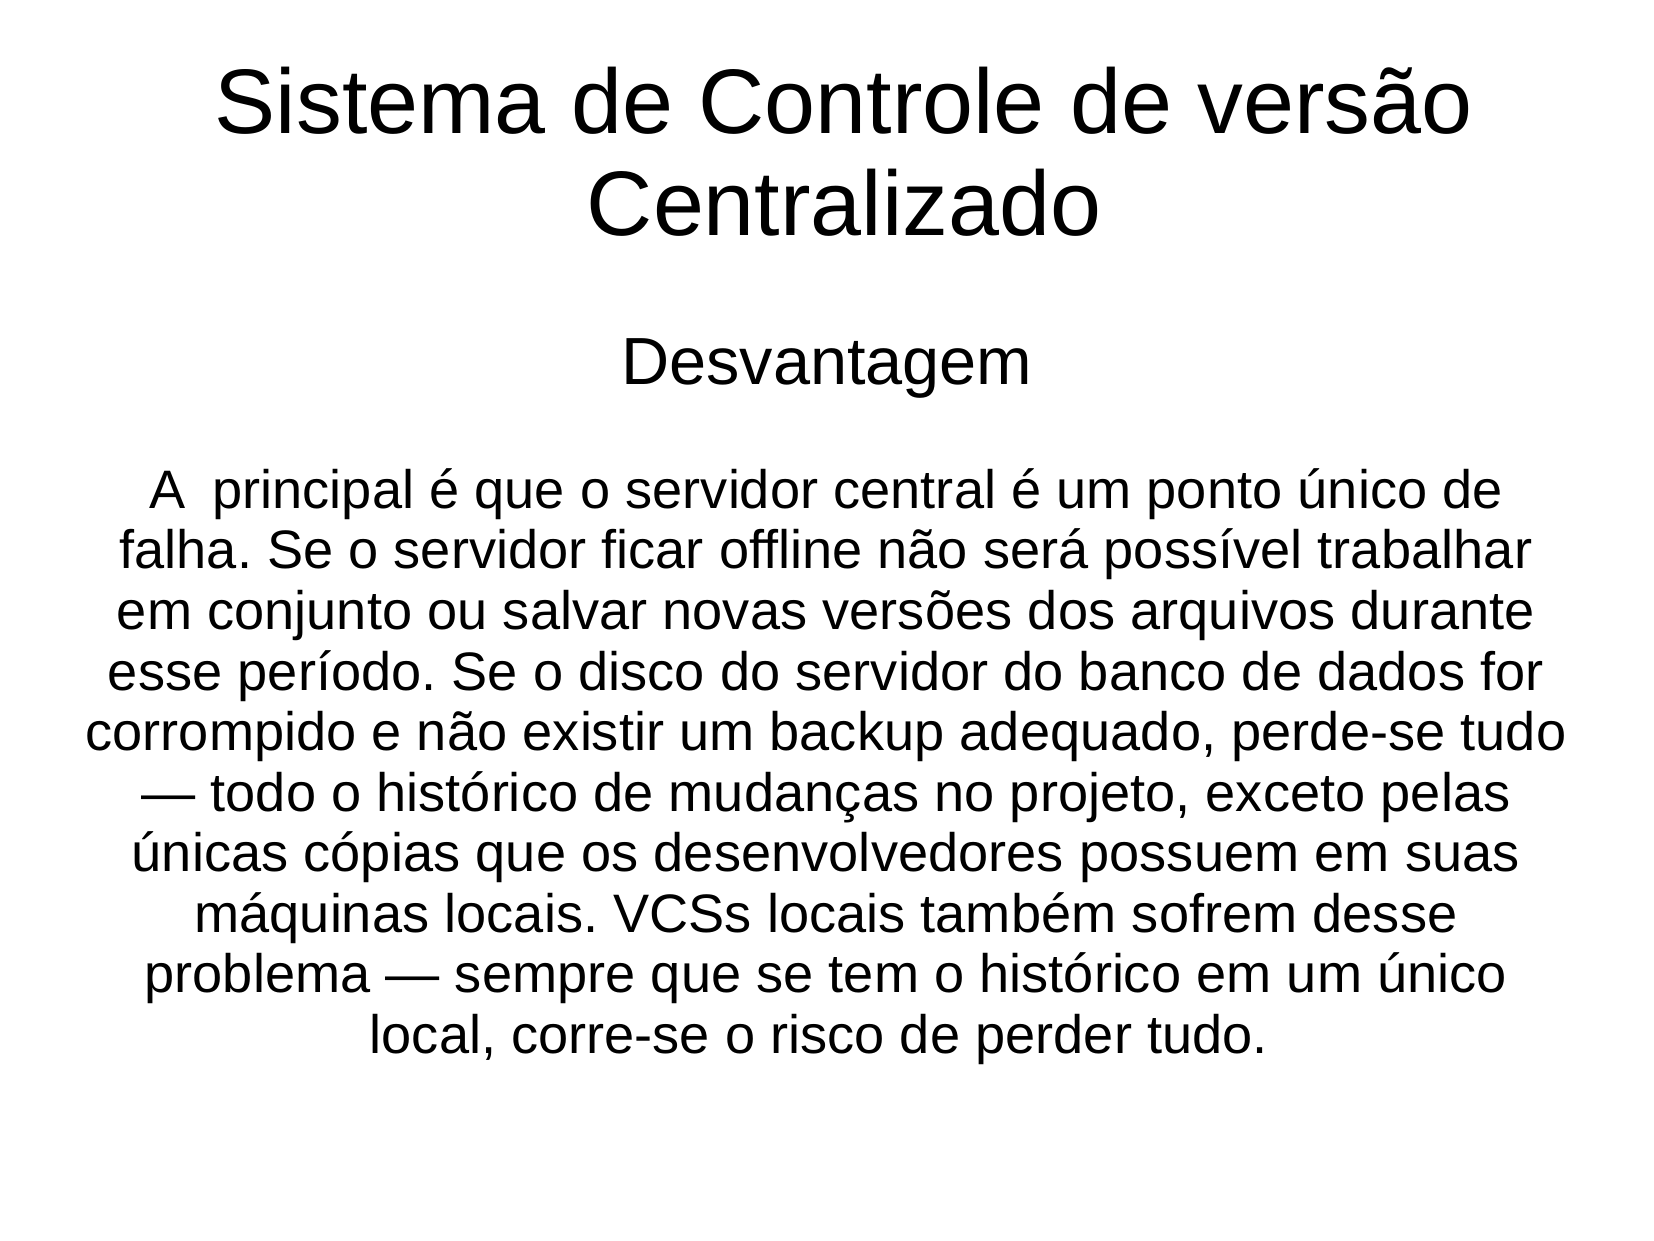

# Sistema de Controle de versão Centralizado
Desvantagem
A principal é que o servidor central é um ponto único de falha. Se o servidor ficar offline não será possível trabalhar em conjunto ou salvar novas versões dos arquivos durante esse período. Se o disco do servidor do banco de dados for corrompido e não existir um backup adequado, perde-se tudo — todo o histórico de mudanças no projeto, exceto pelas únicas cópias que os desenvolvedores possuem em suas máquinas locais. VCSs locais também sofrem desse problema — sempre que se tem o histórico em um único local, corre-se o risco de perder tudo.